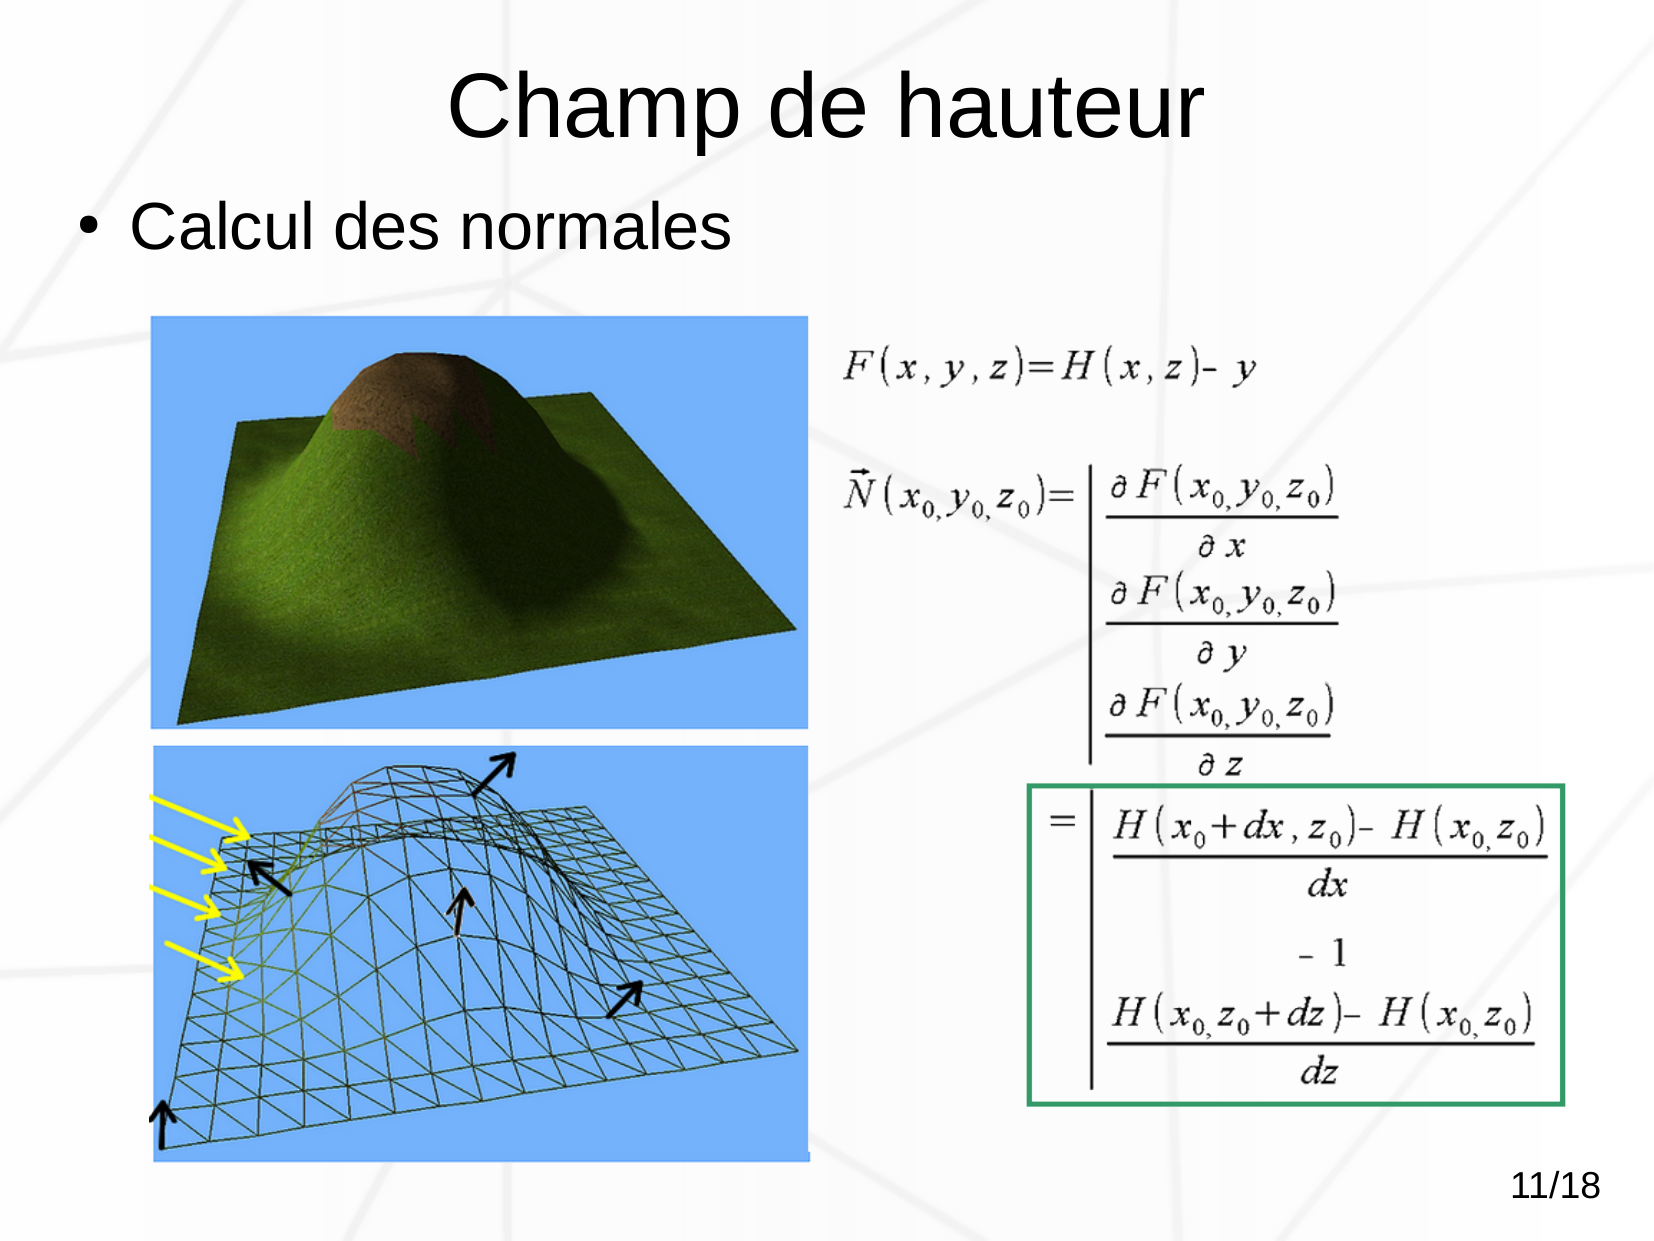

# Champ de hauteur
Calcul des normales
11/18